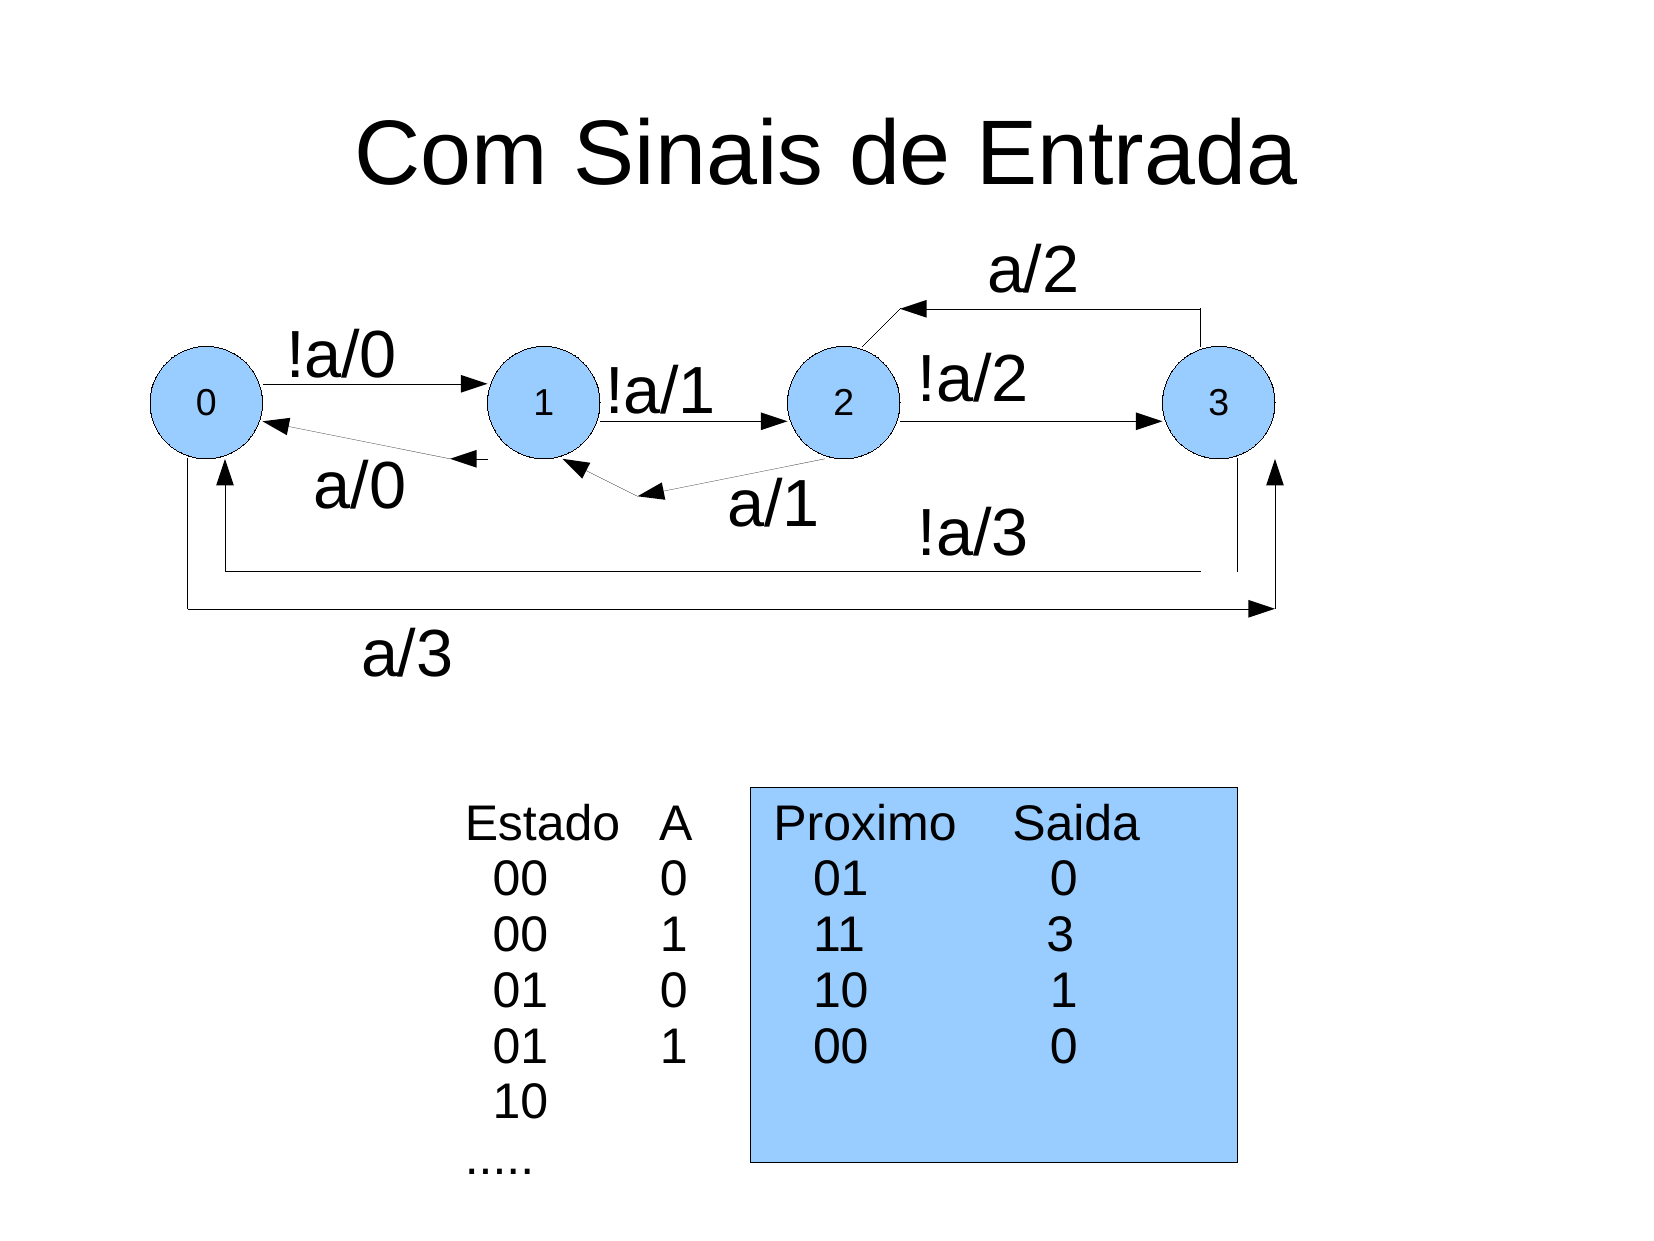

# Com Sinais de Entrada
a/2
!a/0
!a/2
!a/1
0
1
2
3
a/0
a/1
!a/3
a/3
Estado A Proximo Saida
 00 0 01 0
 00 1 11 3
 01 0 10 1
 01 1 00 0
 10
.....